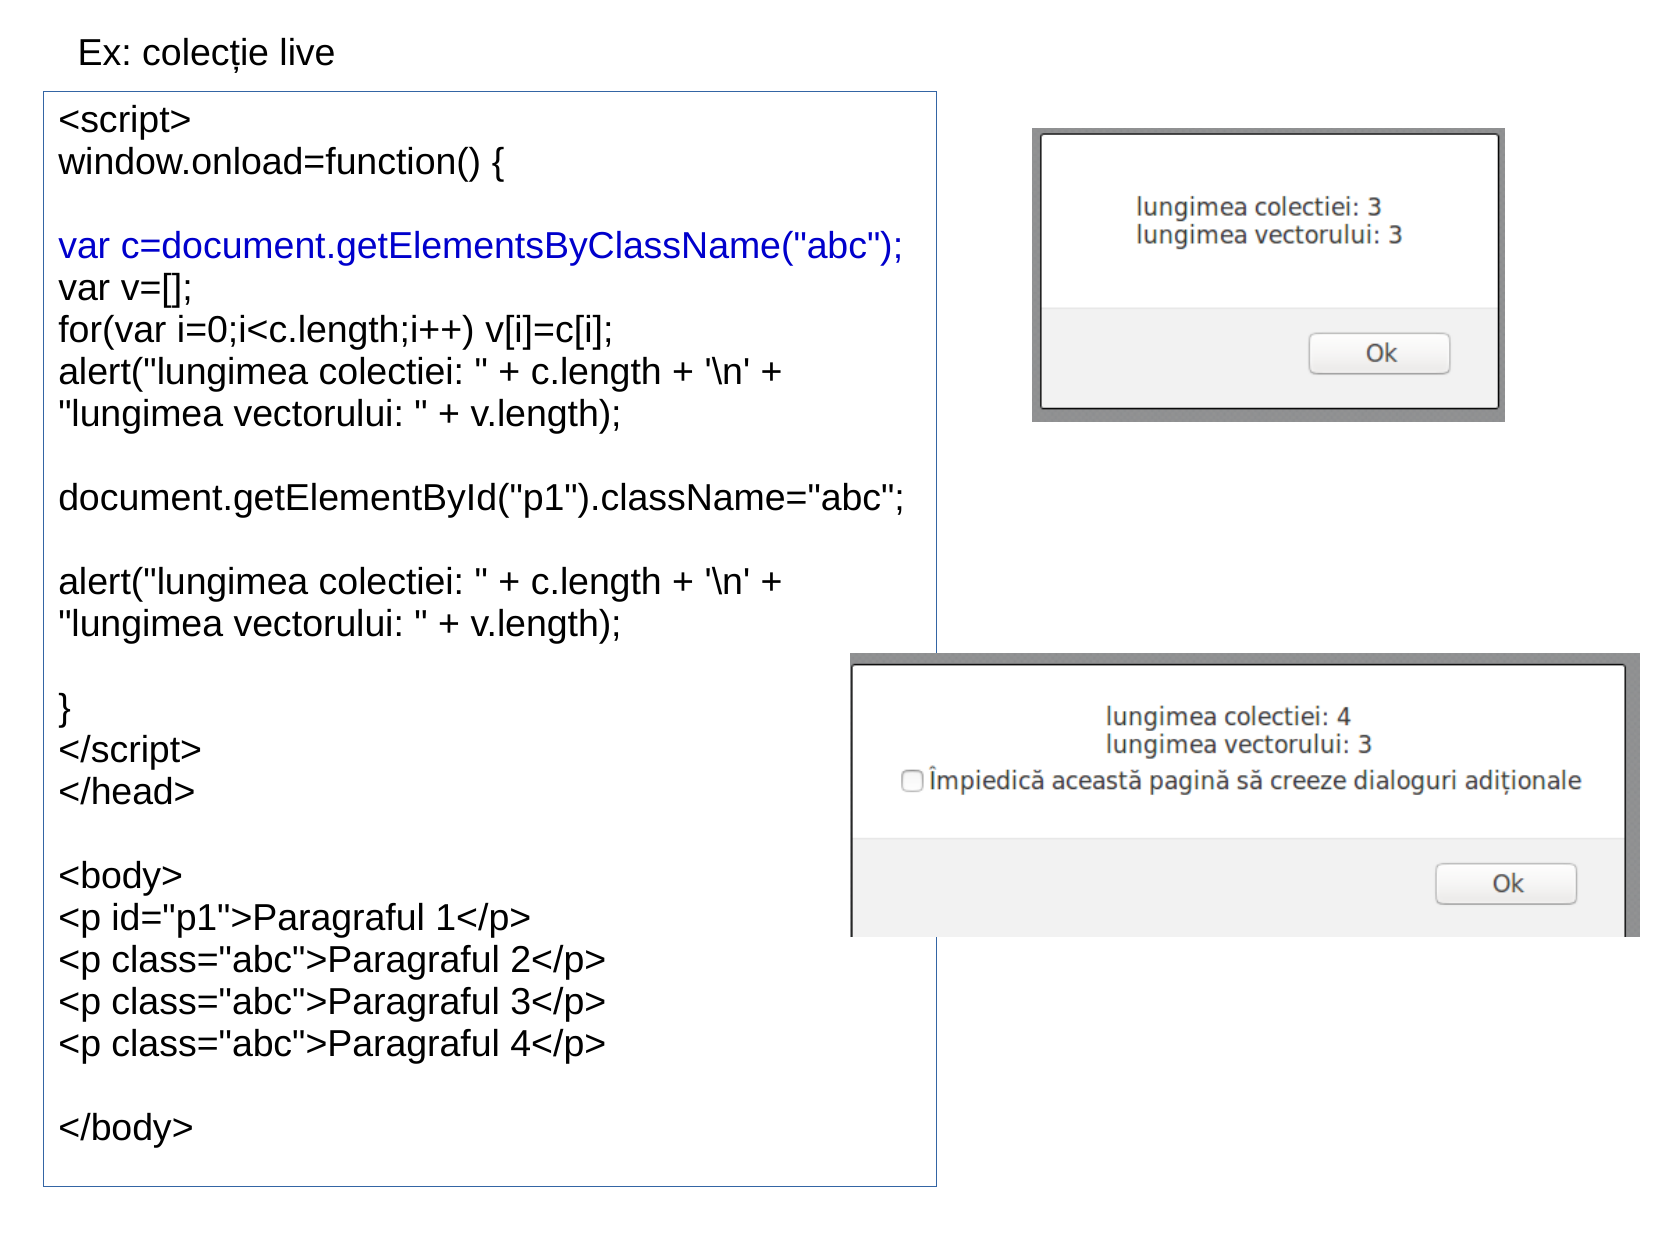

Ex: colecție live
<script>
window.onload=function() {
var c=document.getElementsByClassName("abc");
var v=[];
for(var i=0;i<c.length;i++) v[i]=c[i];
alert("lungimea colectiei: " + c.length + '\n' + "lungimea vectorului: " + v.length);
document.getElementById("p1").className="abc";
alert("lungimea colectiei: " + c.length + '\n' + "lungimea vectorului: " + v.length);
}
</script>
</head>
<body>
<p id="p1">Paragraful 1</p>
<p class="abc">Paragraful 2</p>
<p class="abc">Paragraful 3</p>
<p class="abc">Paragraful 4</p>
</body>